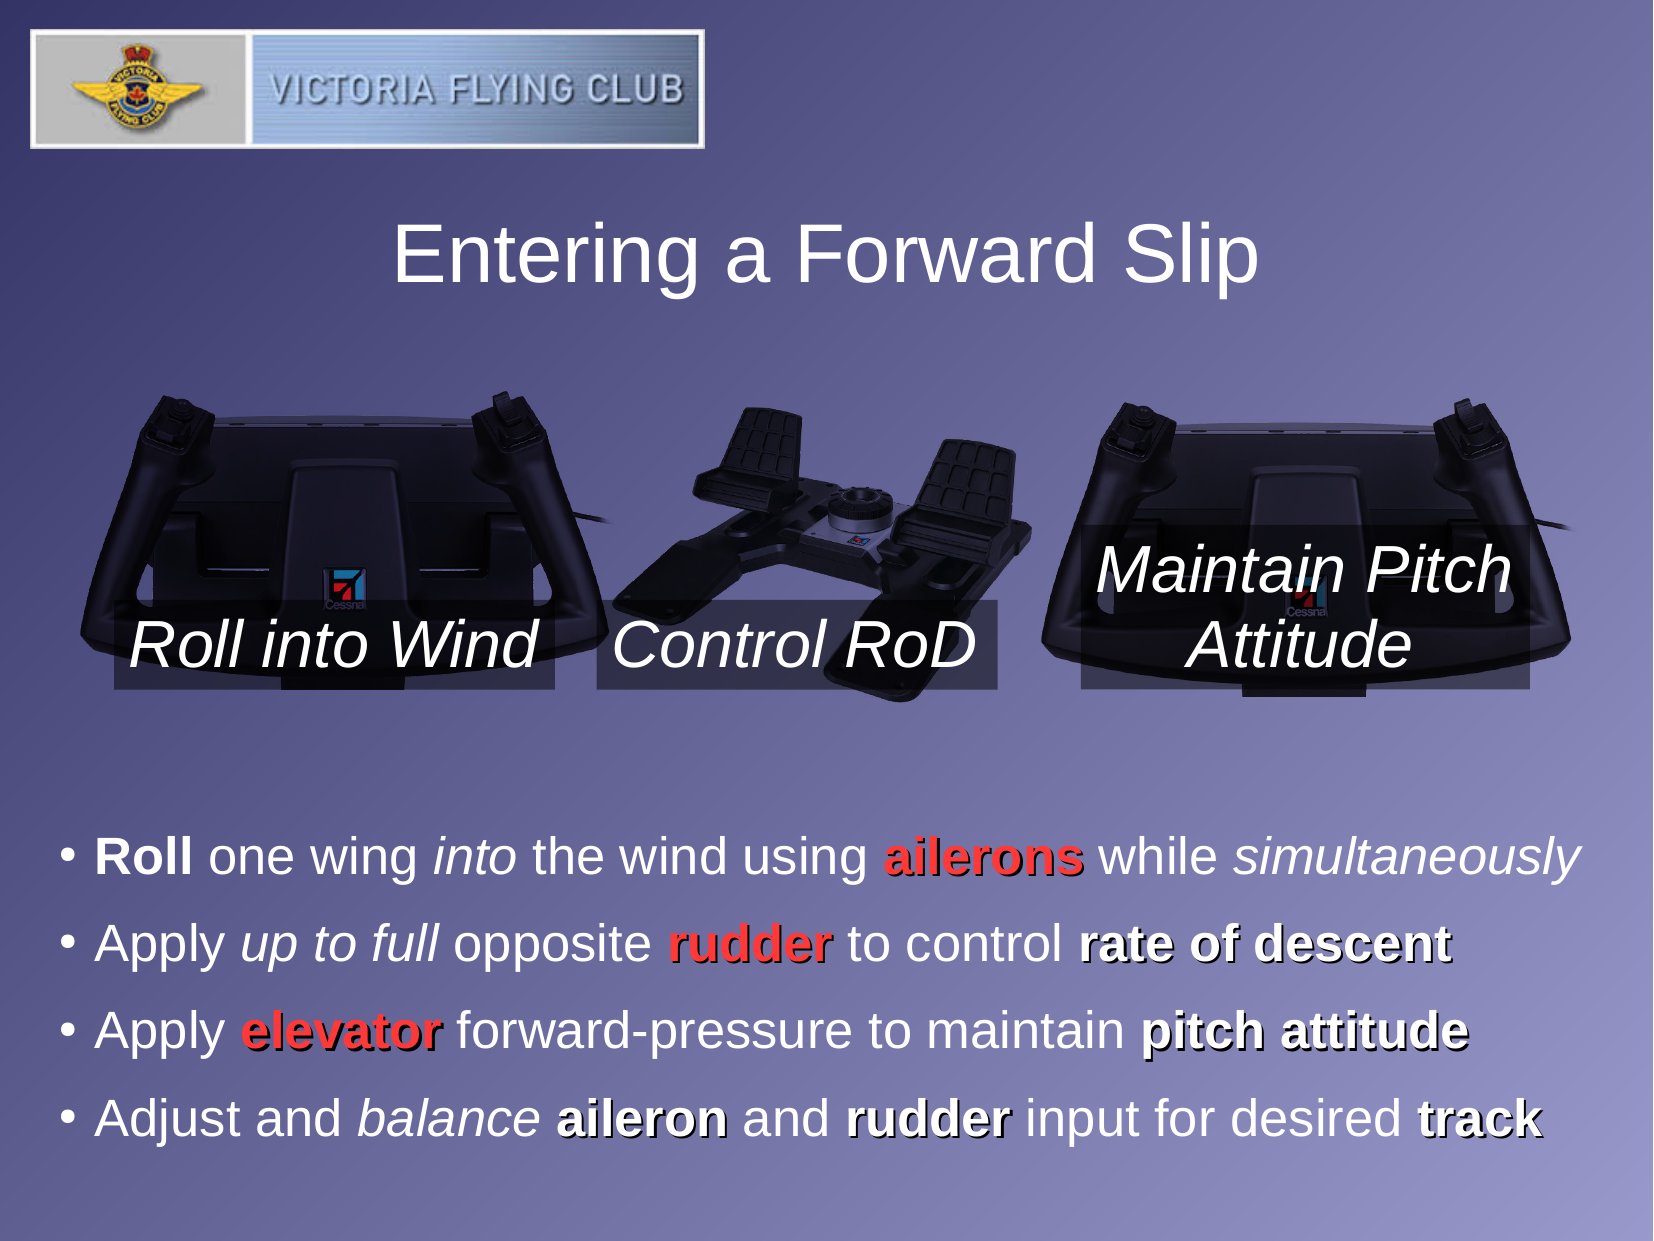

# Entering a Forward Slip
Maintain Pitch
 Attitude
Roll into Wind
Control RoD
Roll one wing into the wind using ailerons while simultaneously
Apply up to full opposite rudder to control rate of descent
Apply elevator forward-pressure to maintain pitch attitude
Adjust and balance aileron and rudder input for desired track